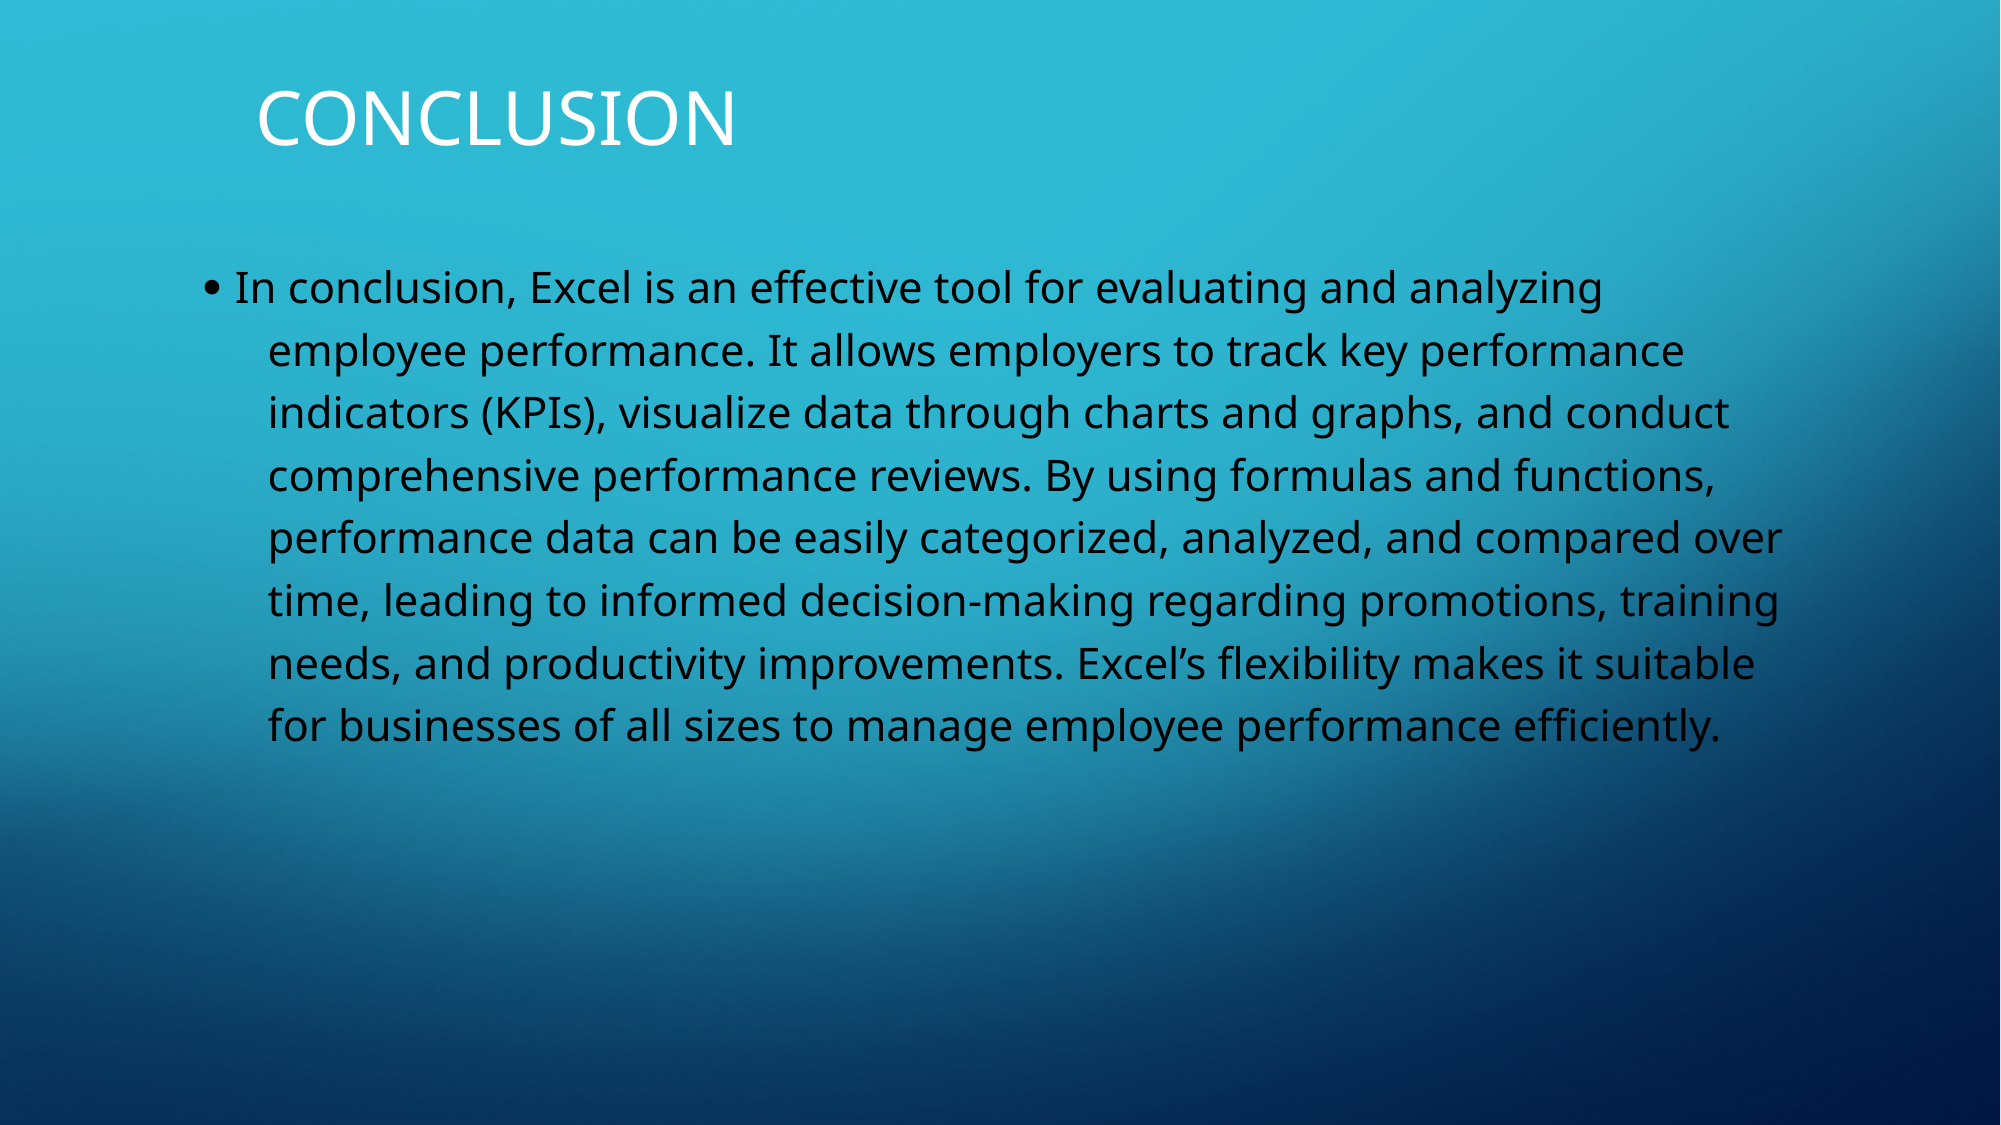

# CONCLUSION
In conclusion, Excel is an effective tool for evaluating and analyzing employee performance. It allows employers to track key performance indicators (KPIs), visualize data through charts and graphs, and conduct comprehensive performance reviews. By using formulas and functions, performance data can be easily categorized, analyzed, and compared over time, leading to informed decision-making regarding promotions, training needs, and productivity improvements. Excel’s flexibility makes it suitable for businesses of all sizes to manage employee performance efficiently.